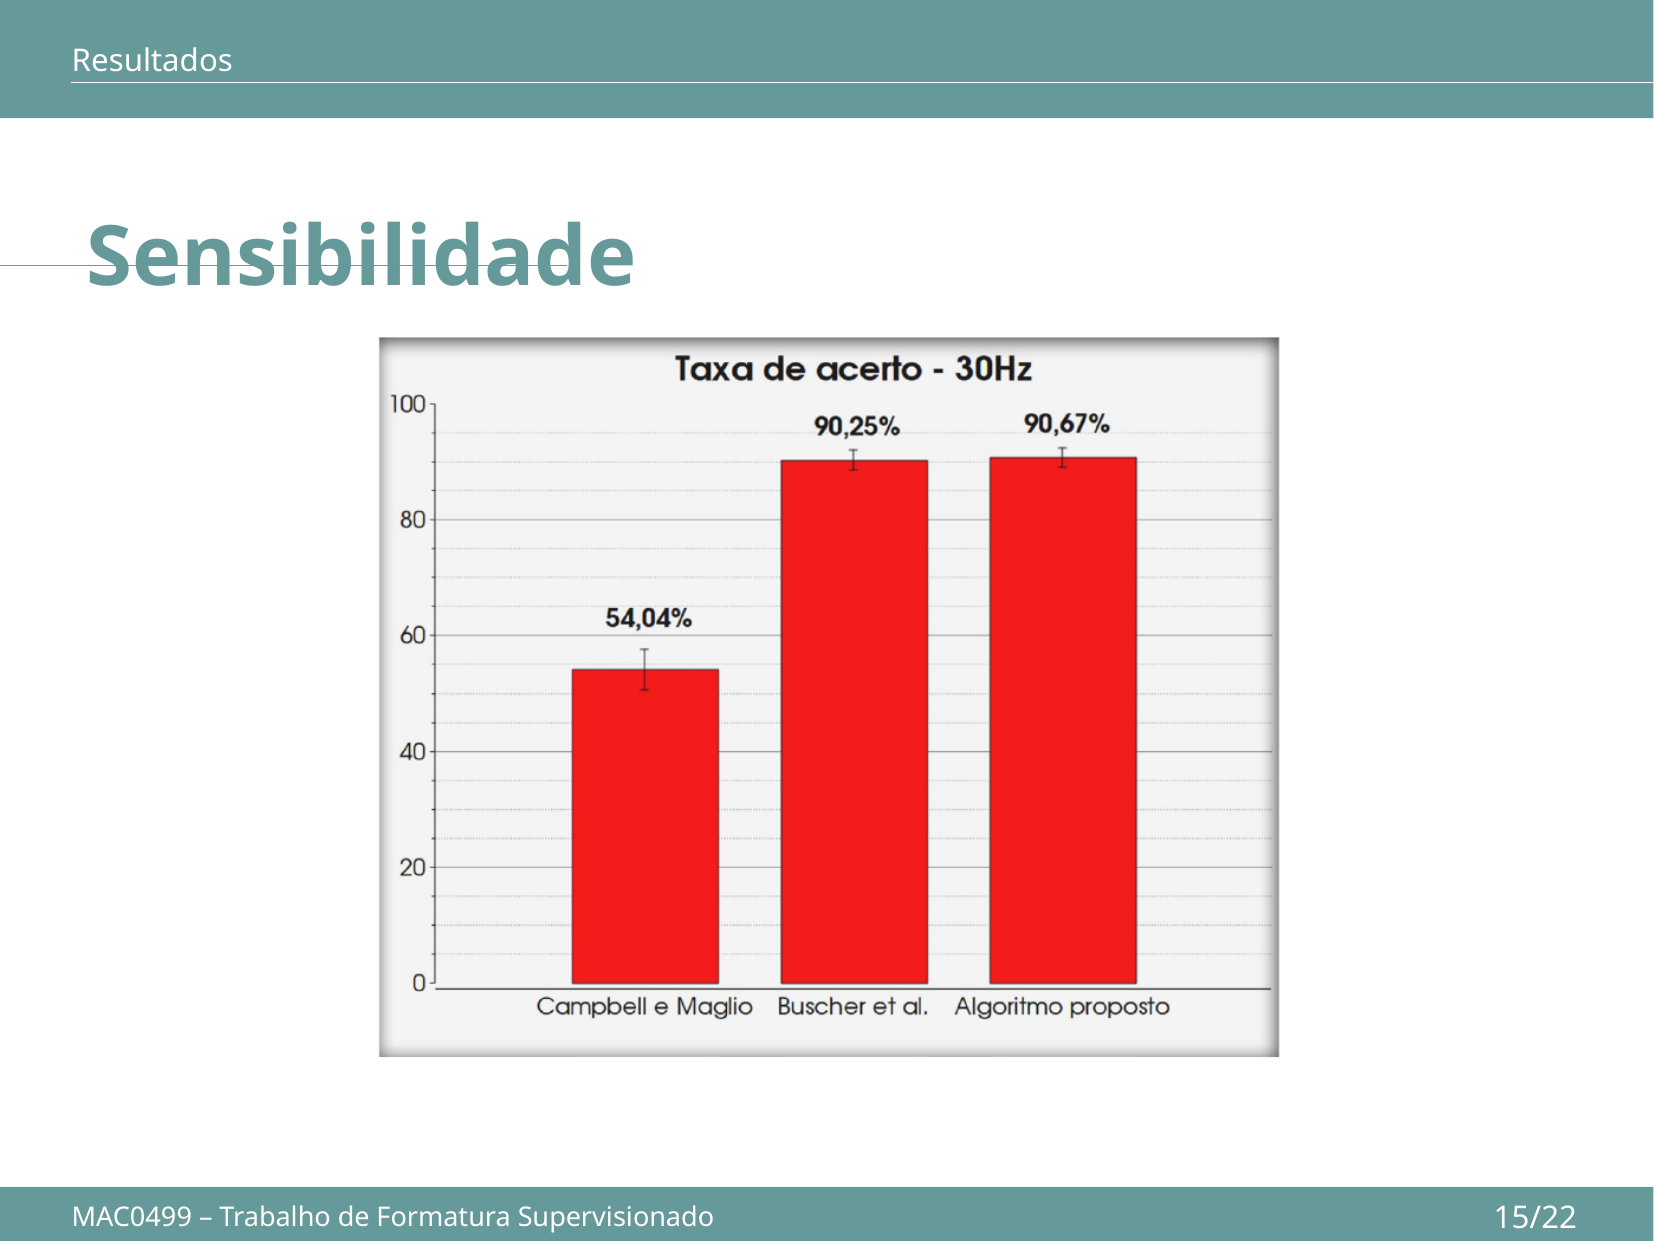

# Resultados
Sensibilidade
MAC0499 – Trabalho de Formatura Supervisionado
15/22